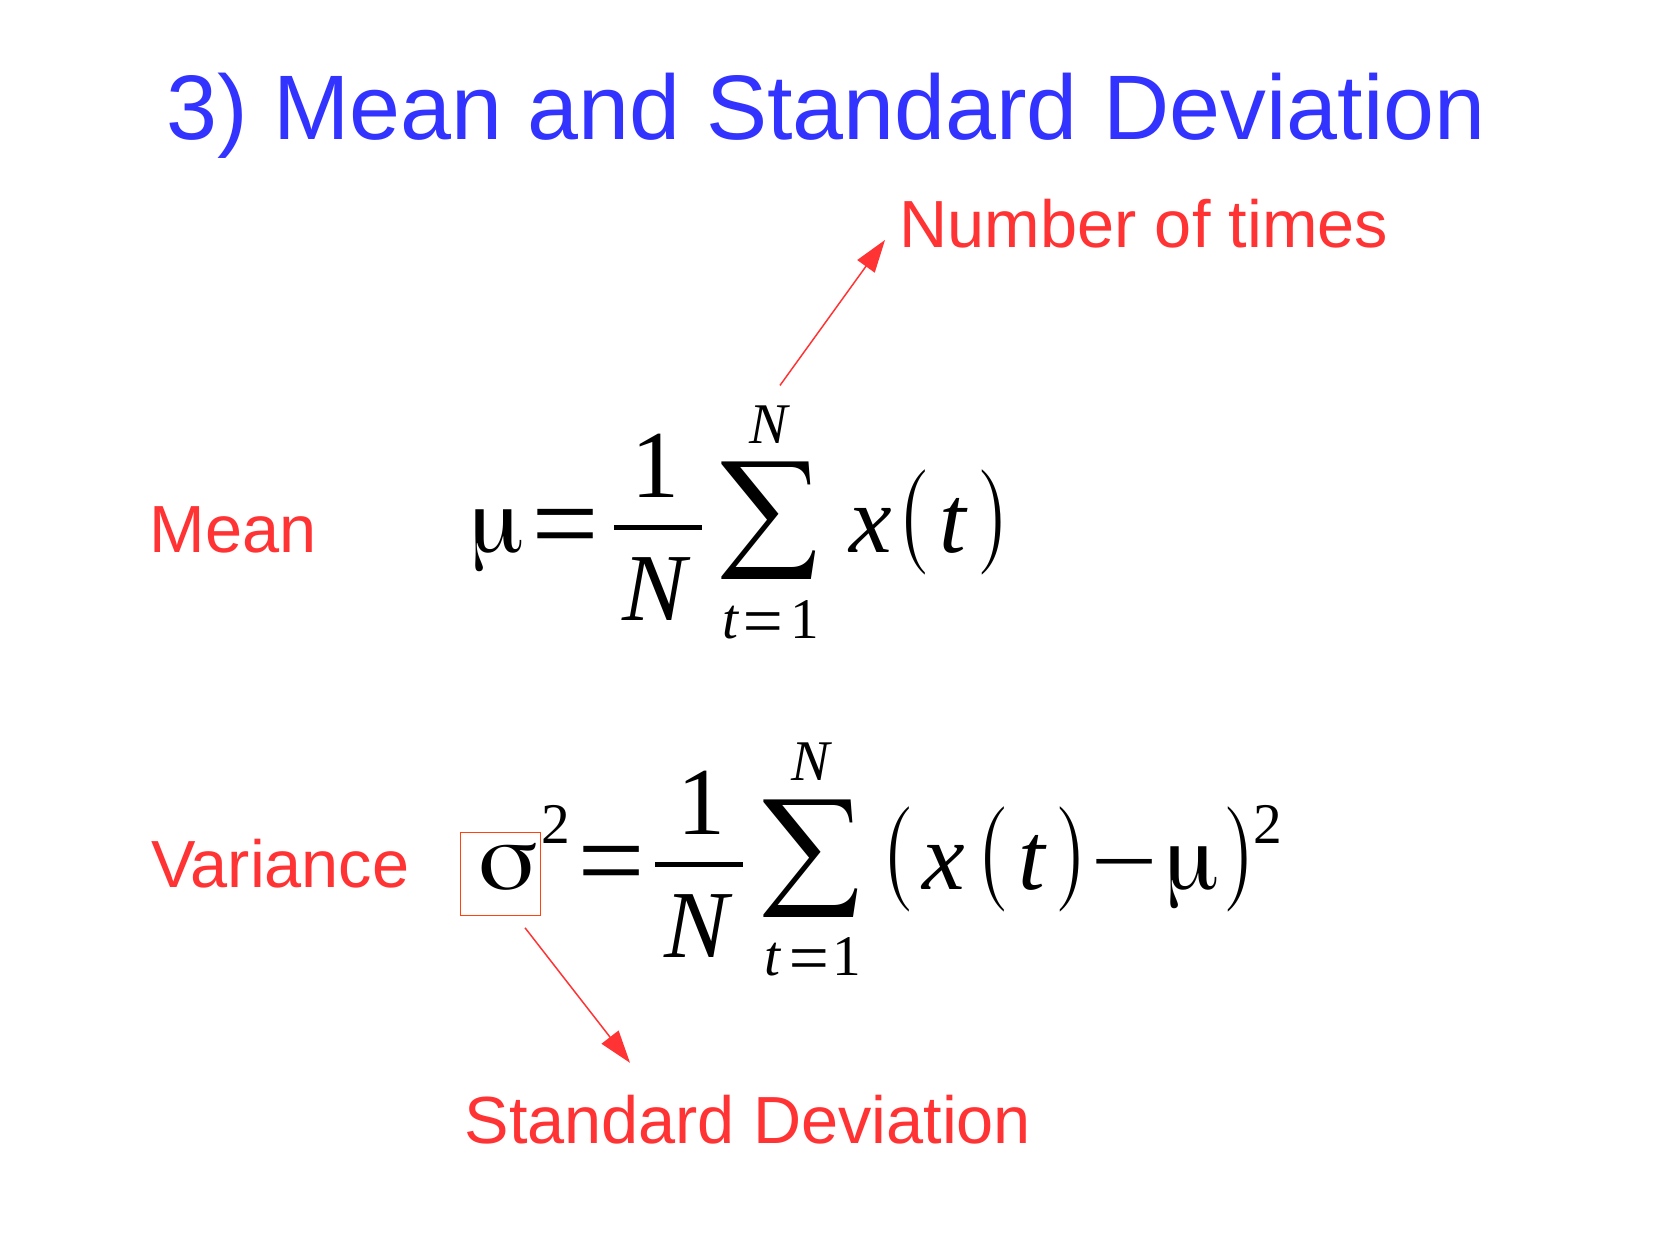

# 3) Mean and Standard Deviation
Number of times
Mean
Variance
Standard Deviation